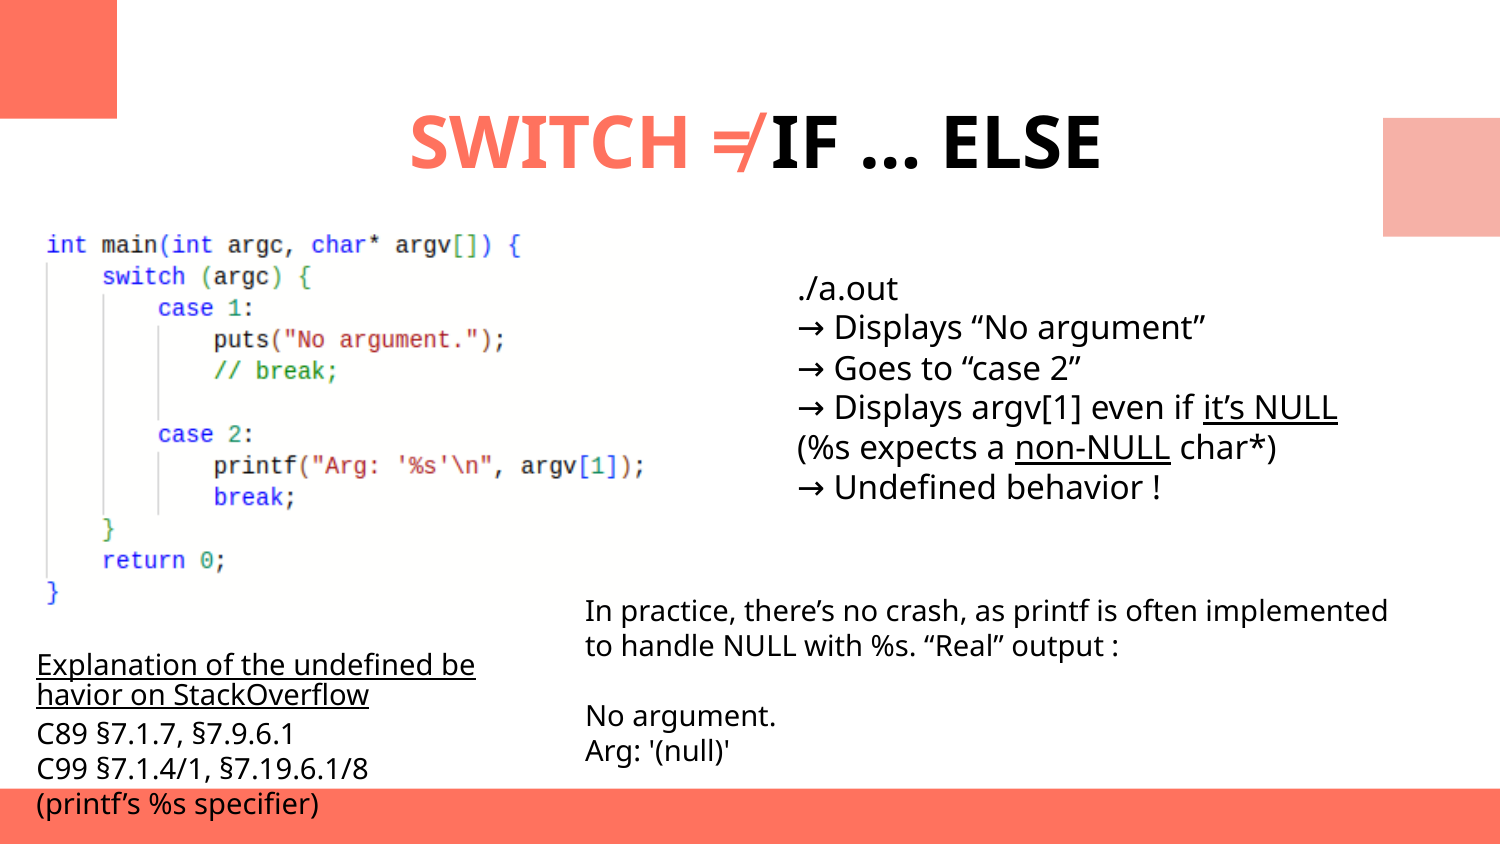

# SWITCH ≠ IF … ELSE
./a.out
→ Displays “No argument”
→ Goes to “case 2”
→ Displays argv[1] even if it’s NULL
(%s expects a non-NULL char*)
→ Undefined behavior !
In practice, there’s no crash, as printf is often implemented to handle NULL with %s. “Real” output :
No argument.
Arg: '(null)'
Explanation of the undefined behavior on StackOverflow
C89 §7.1.7, §7.9.6.1
C99 §7.1.4/1, §7.19.6.1/8
(printf’s %s specifier)